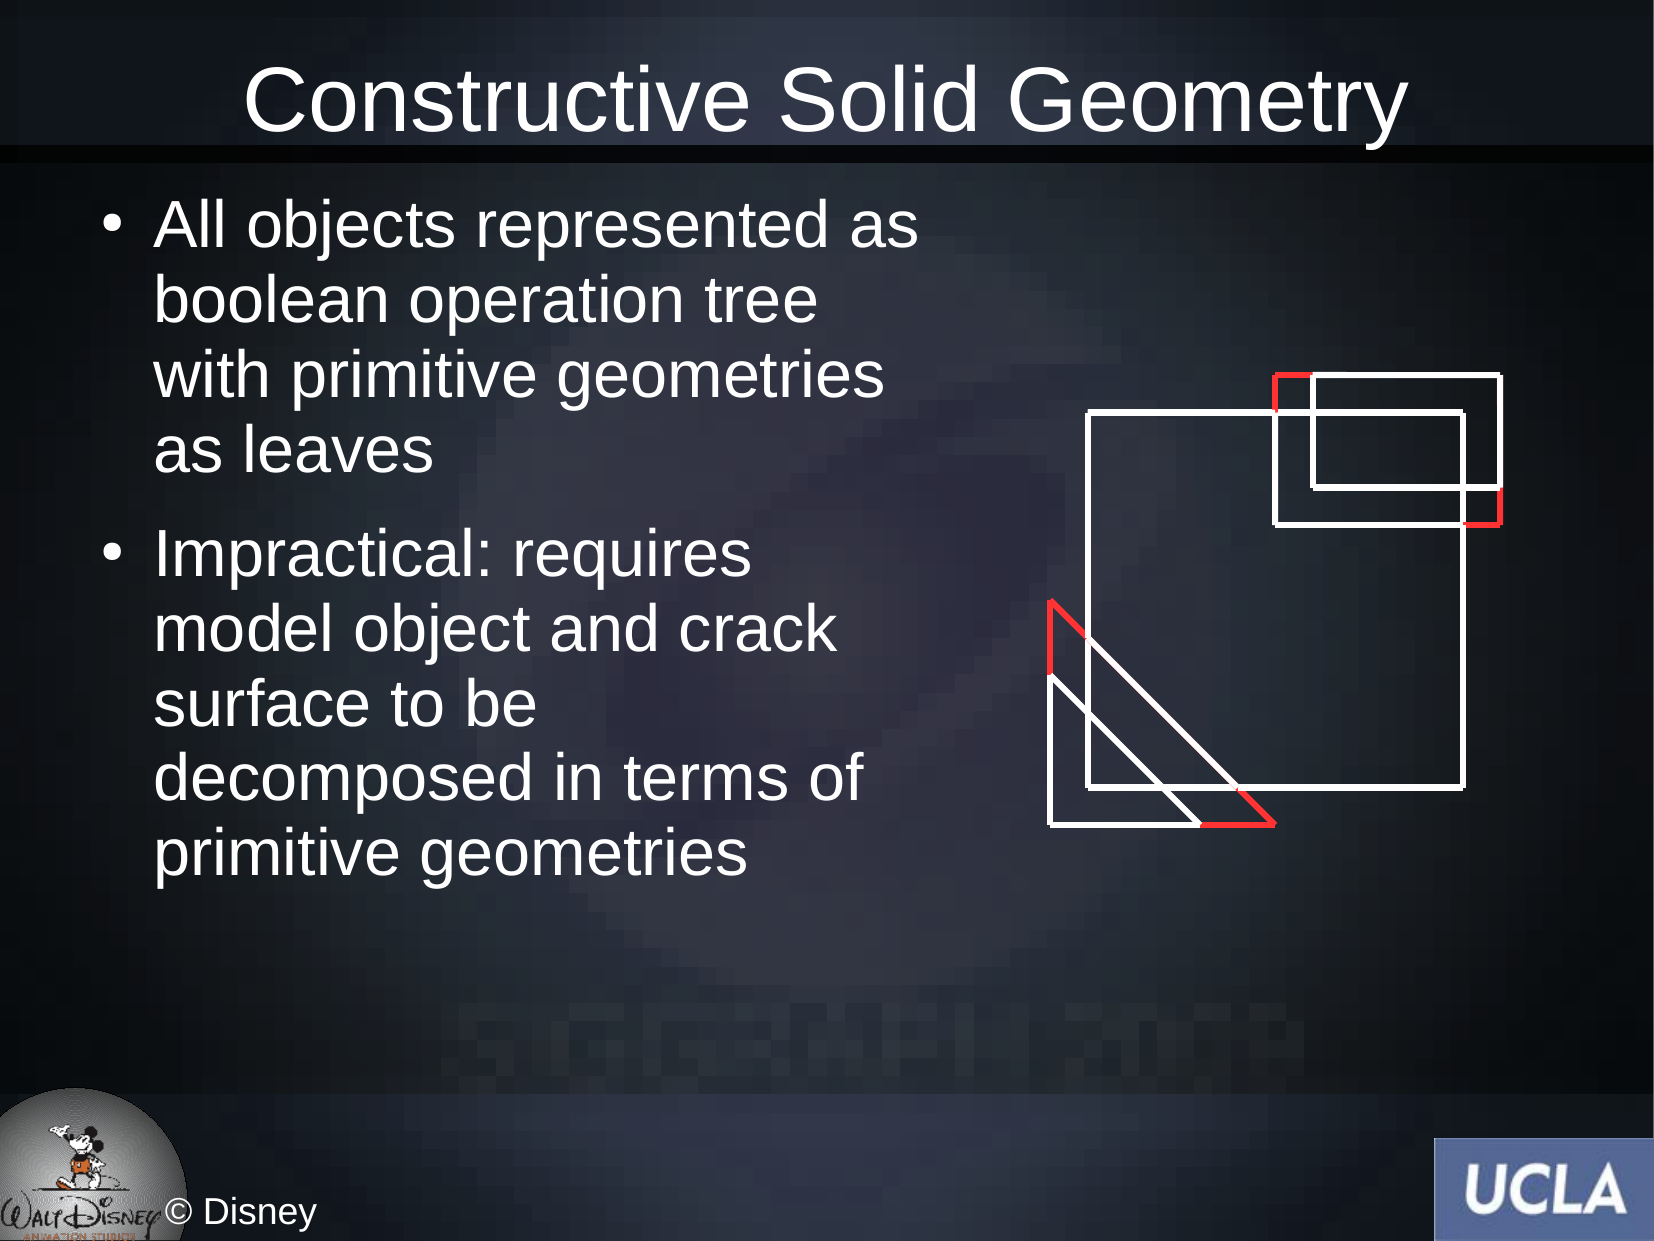

# Constructive Solid Geometry
All objects represented as boolean operation tree with primitive geometries as leaves
Impractical: requires model object and crack surface to be decomposed in terms of primitive geometries